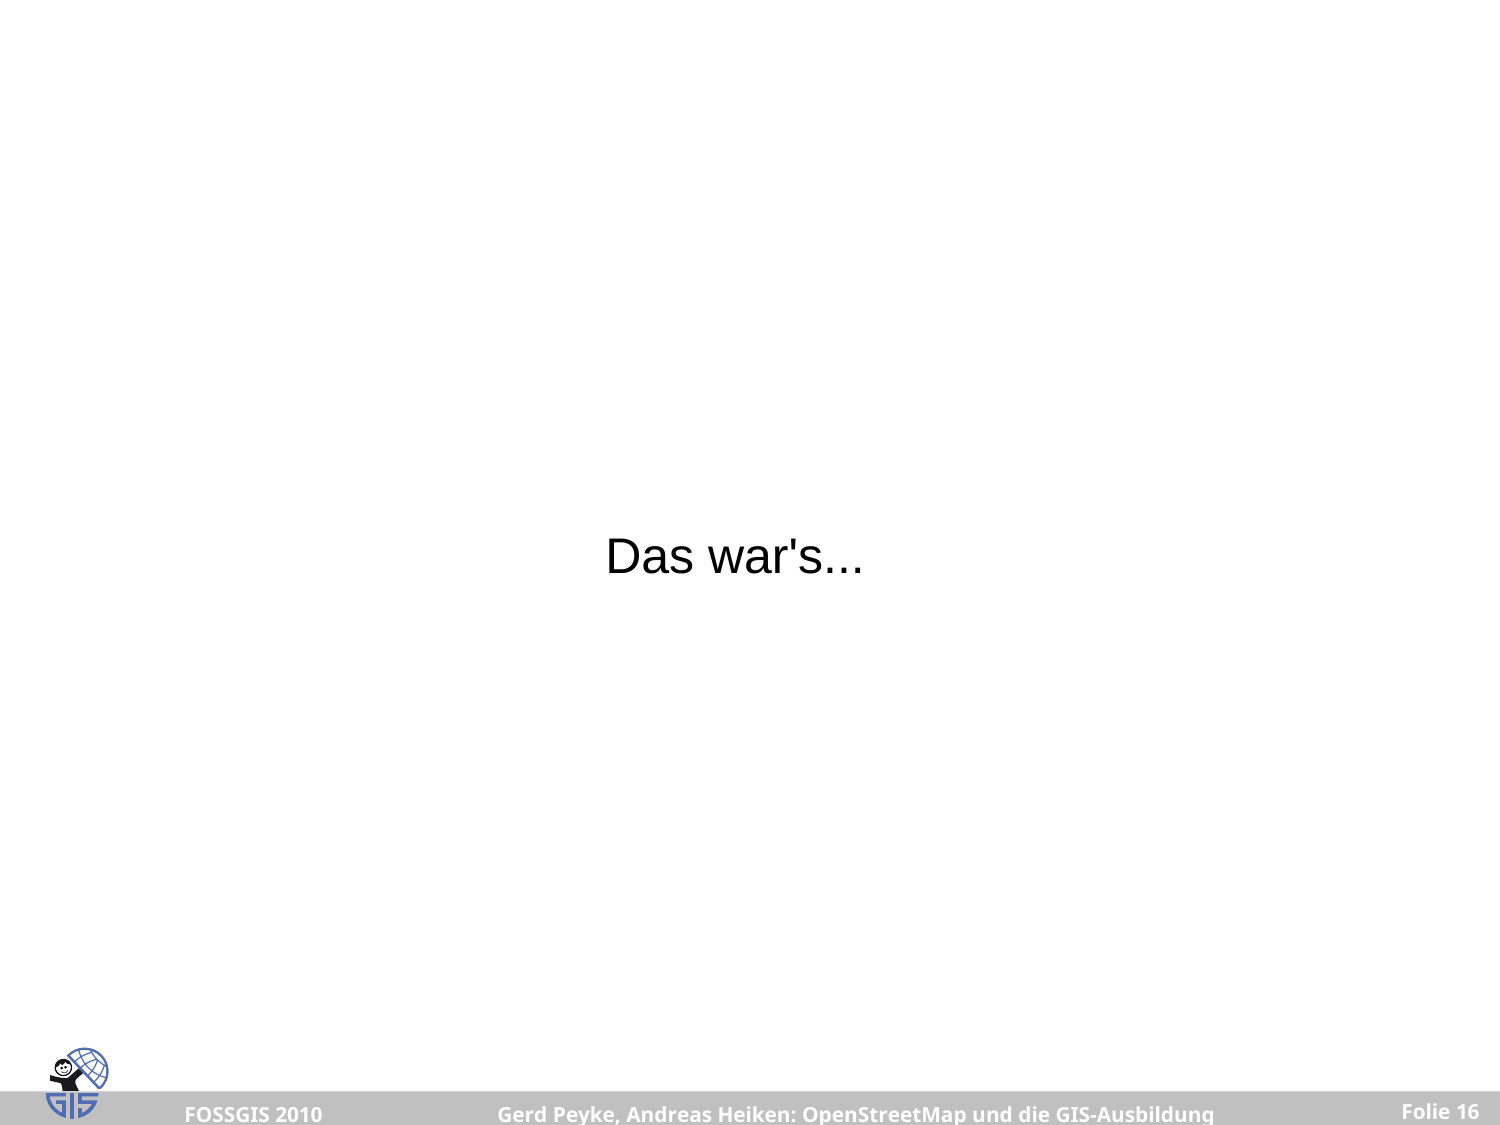

Das war's...
16
17. Februar 2010
Mündliche Promotionsprüfung - Heiken